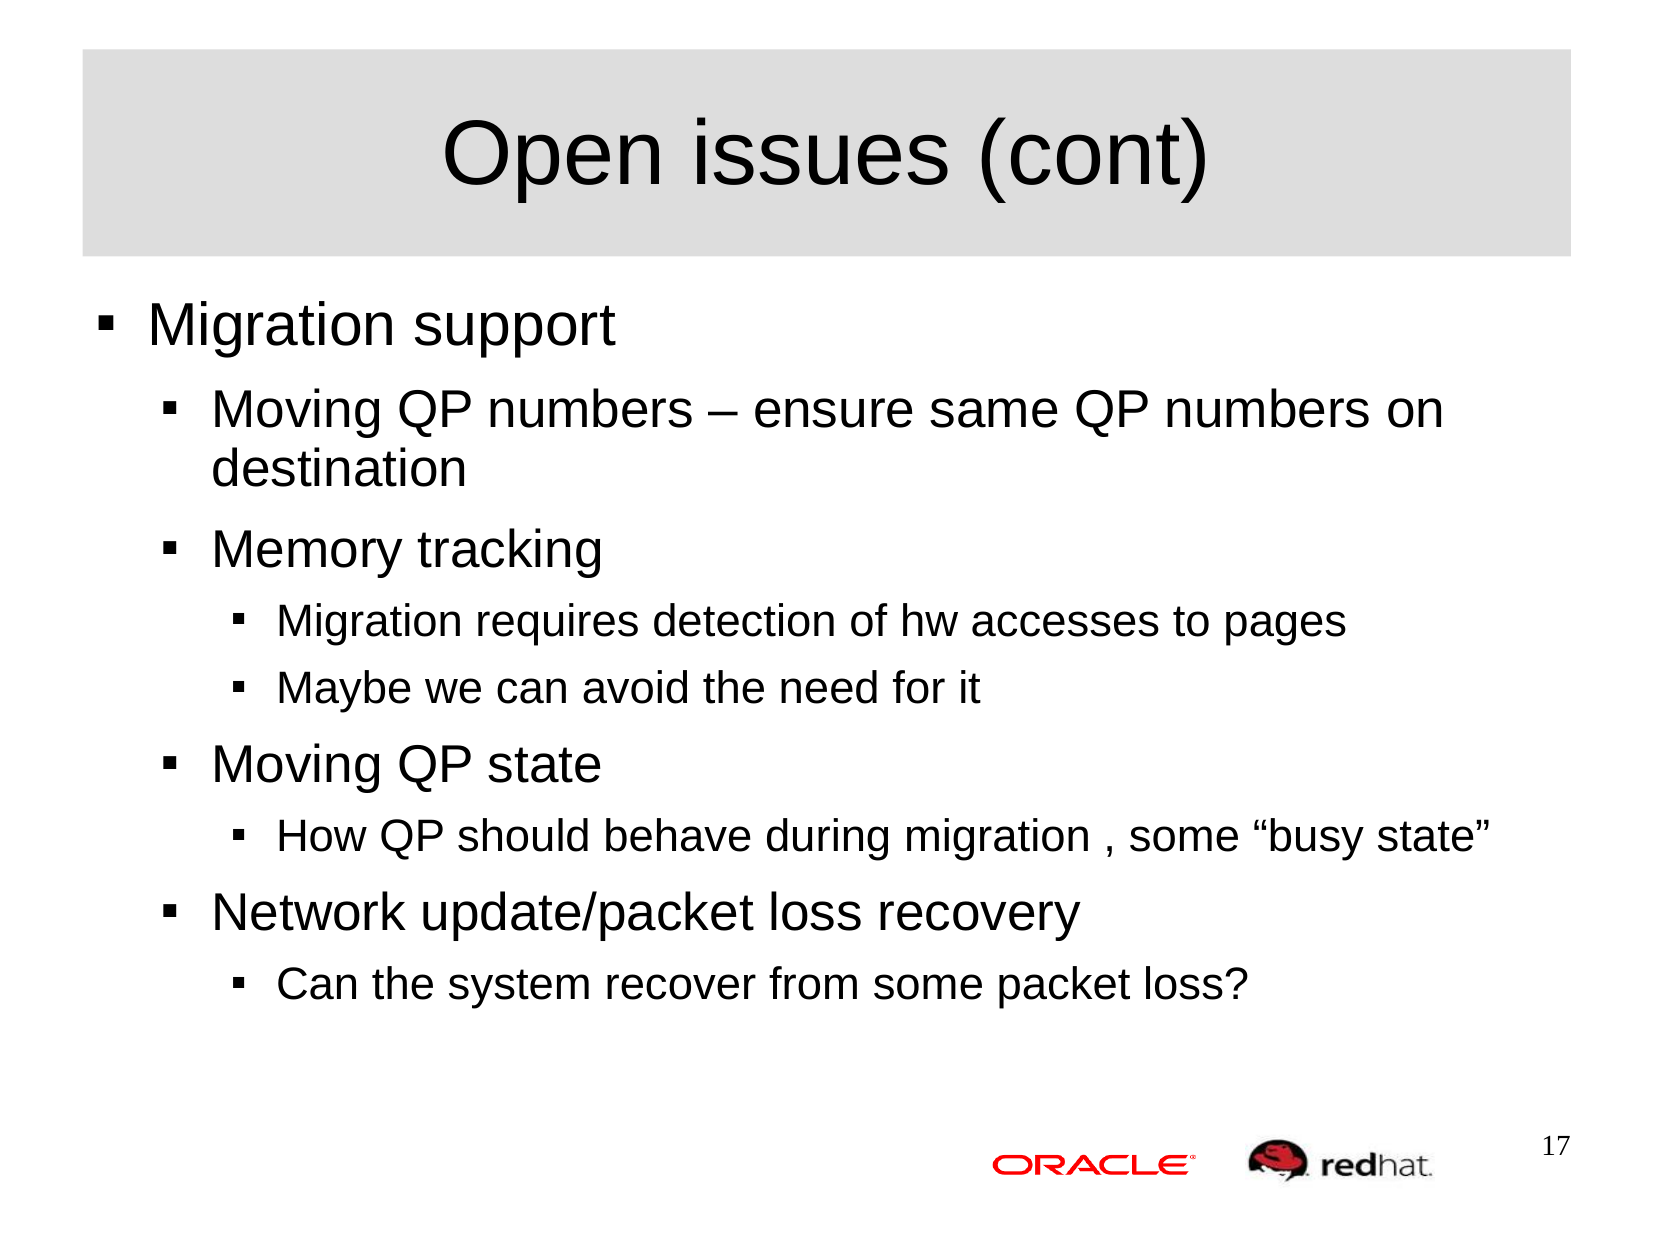

# Open issues (cont)
Migration support
Moving QP numbers – ensure same QP numbers on destination
Memory tracking
Migration requires detection of hw accesses to pages
Maybe we can avoid the need for it
Moving QP state
How QP should behave during migration , some “busy state”
Network update/packet loss recovery
Can the system recover from some packet loss?
17